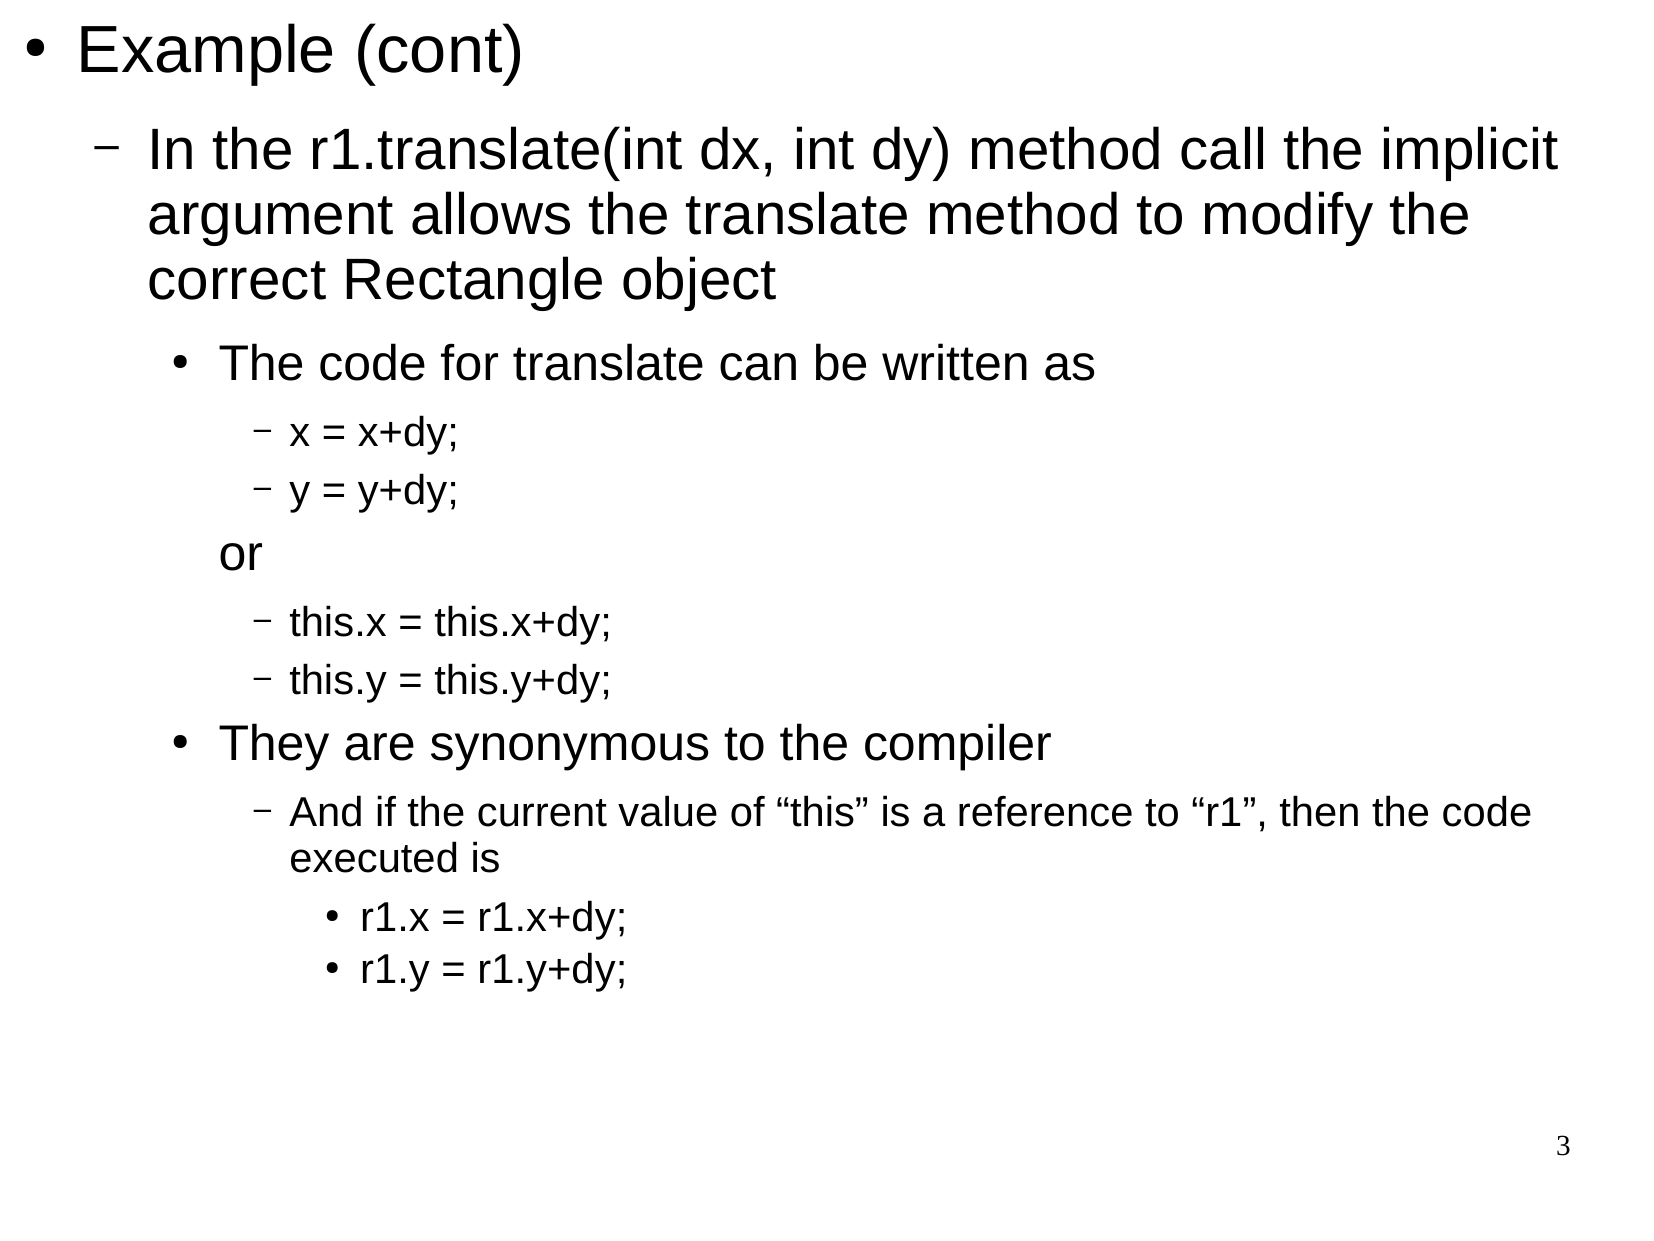

# Example (cont)
In the r1.translate(int dx, int dy) method call the implicit argument allows the translate method to modify the correct Rectangle object
The code for translate can be written as
x = x+dy;
y = y+dy;
or
this.x = this.x+dy;
this.y = this.y+dy;
They are synonymous to the compiler
And if the current value of “this” is a reference to “r1”, then the code executed is
r1.x = r1.x+dy;
r1.y = r1.y+dy;
3